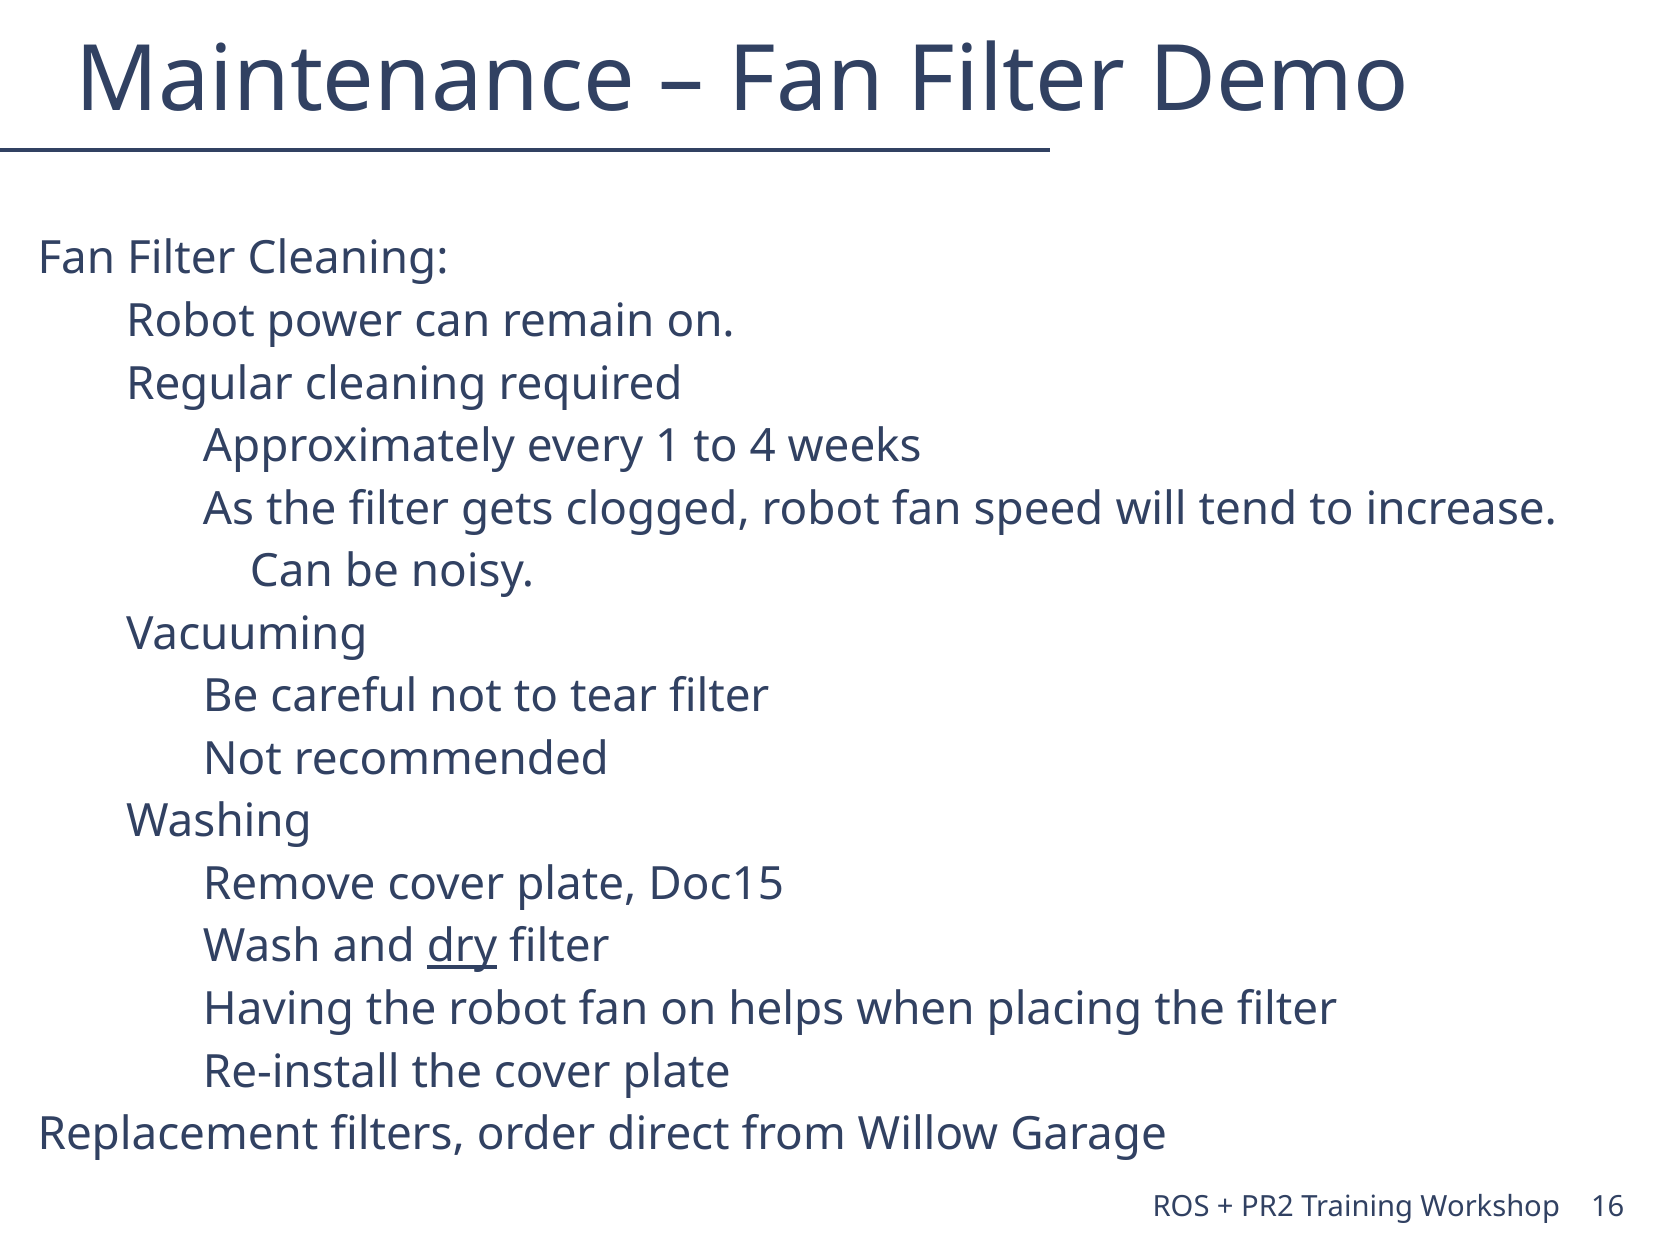

# Maintenance – Fan Filter Demo
Fan Filter Cleaning:
Robot power can remain on.
Regular cleaning required
Approximately every 1 to 4 weeks
As the filter gets clogged, robot fan speed will tend to increase. Can be noisy.
Vacuuming
Be careful not to tear filter
Not recommended
Washing
Remove cover plate, Doc15
Wash and dry filter
Having the robot fan on helps when placing the filter
Re-install the cover plate
Replacement filters, order direct from Willow Garage